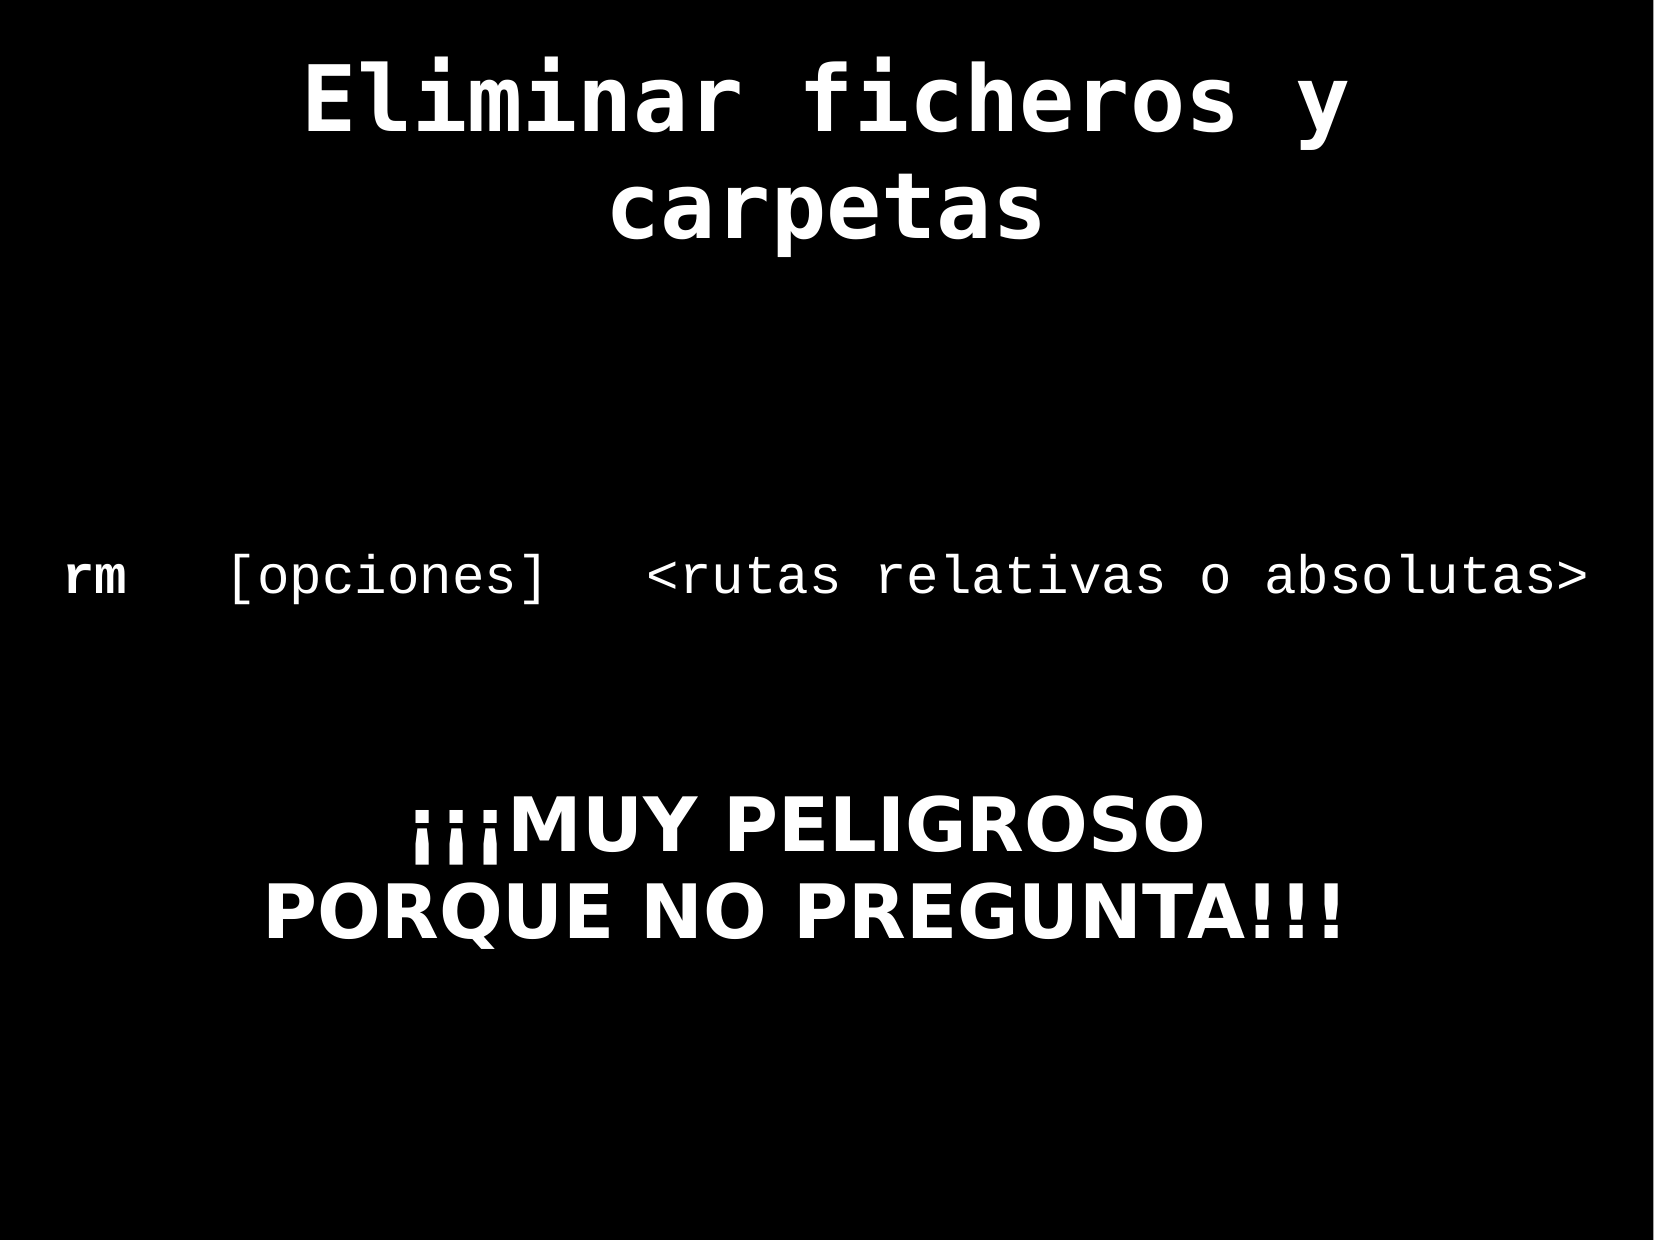

# Eliminar ficheros y carpetas
rm [opciones] <rutas relativas o absolutas>
¡¡¡MUY PELIGROSO PORQUE NO PREGUNTA!!!